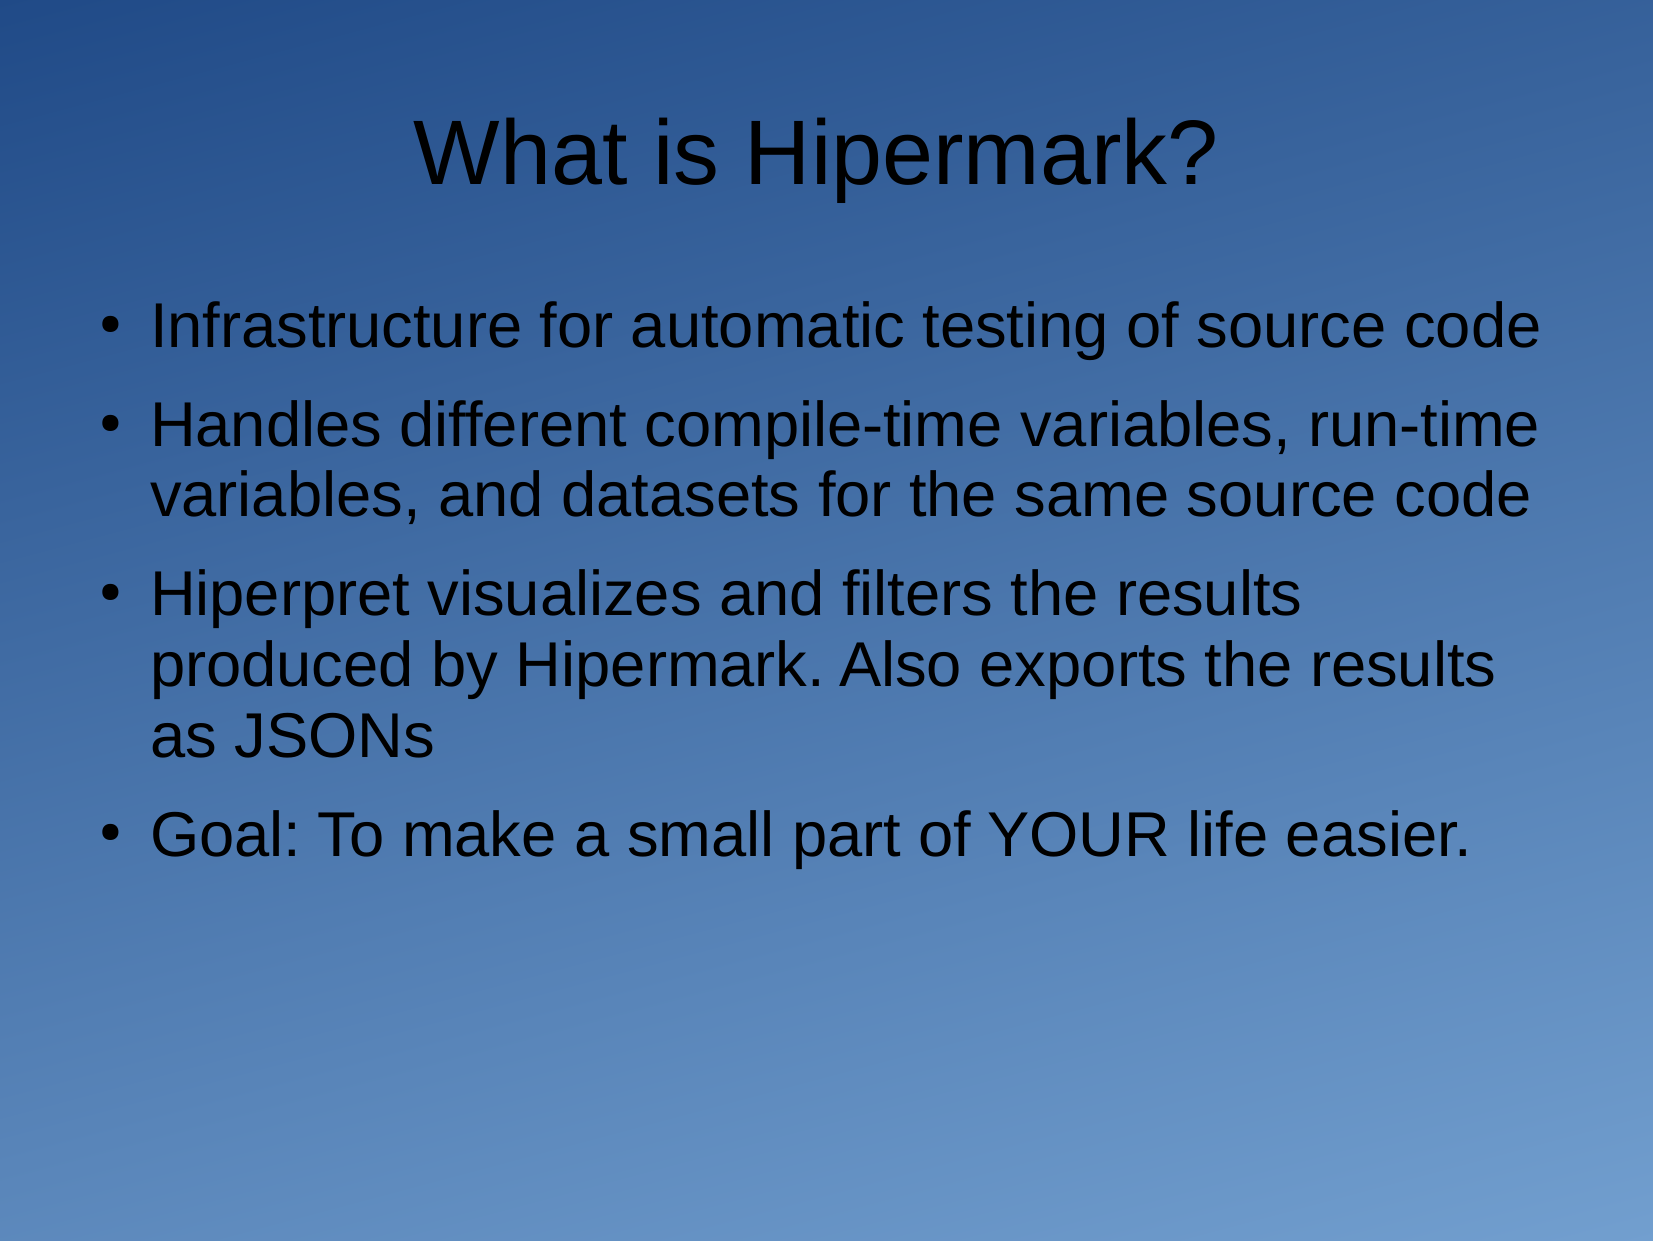

# What is Hipermark?
Infrastructure for automatic testing of source code
Handles different compile-time variables, run-time variables, and datasets for the same source code
Hiperpret visualizes and filters the results produced by Hipermark. Also exports the results as JSONs
Goal: To make a small part of YOUR life easier.